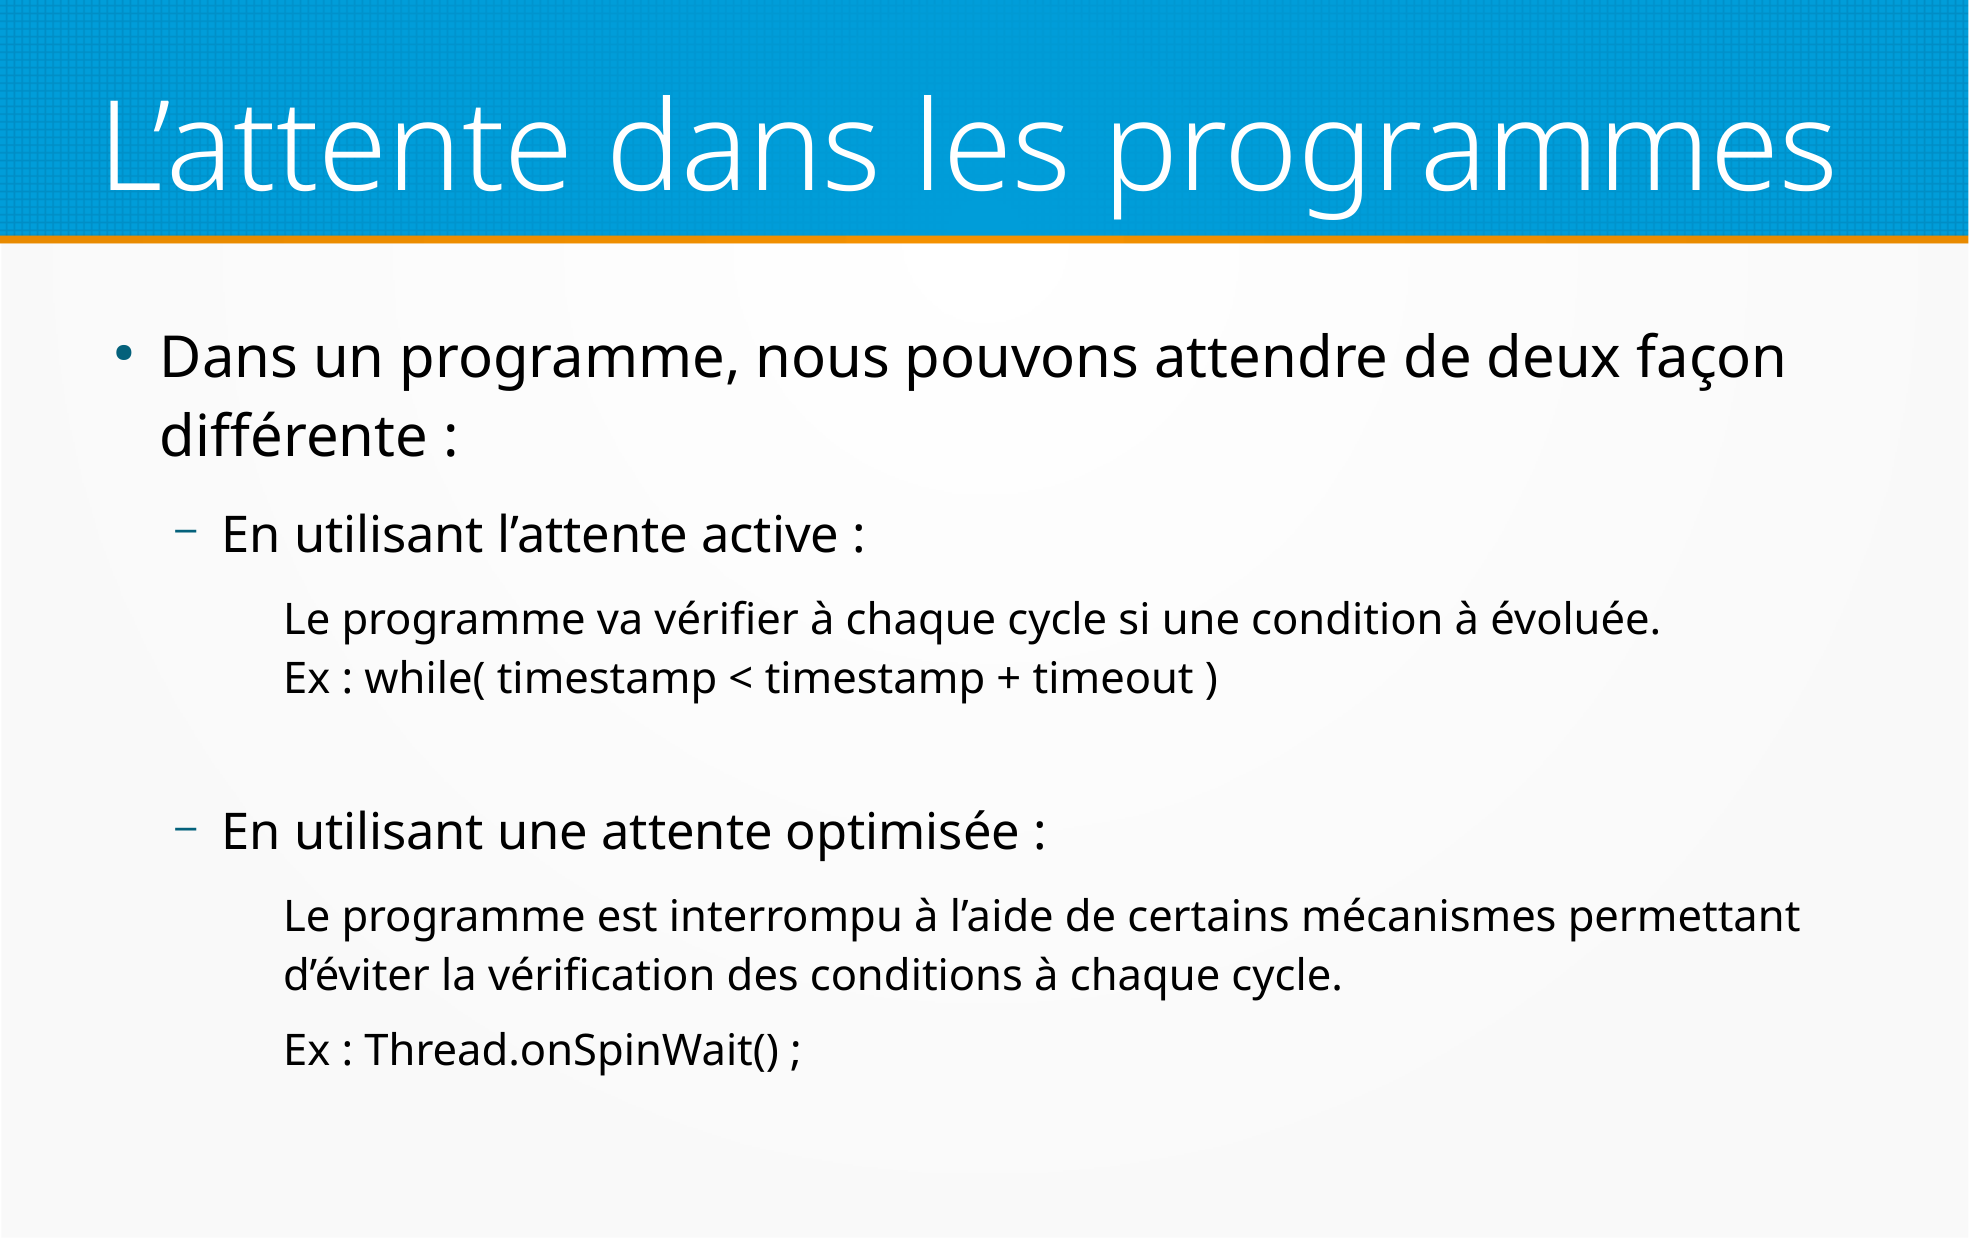

# L’attente dans les programmes
Dans un programme, nous pouvons attendre de deux façon différente :
En utilisant l’attente active :
Le programme va vérifier à chaque cycle si une condition à évoluée.
Ex : while( timestamp < timestamp + timeout )
En utilisant une attente optimisée :
Le programme est interrompu à l’aide de certains mécanismes permettant d’éviter la vérification des conditions à chaque cycle.
Ex : Thread.onSpinWait() ;